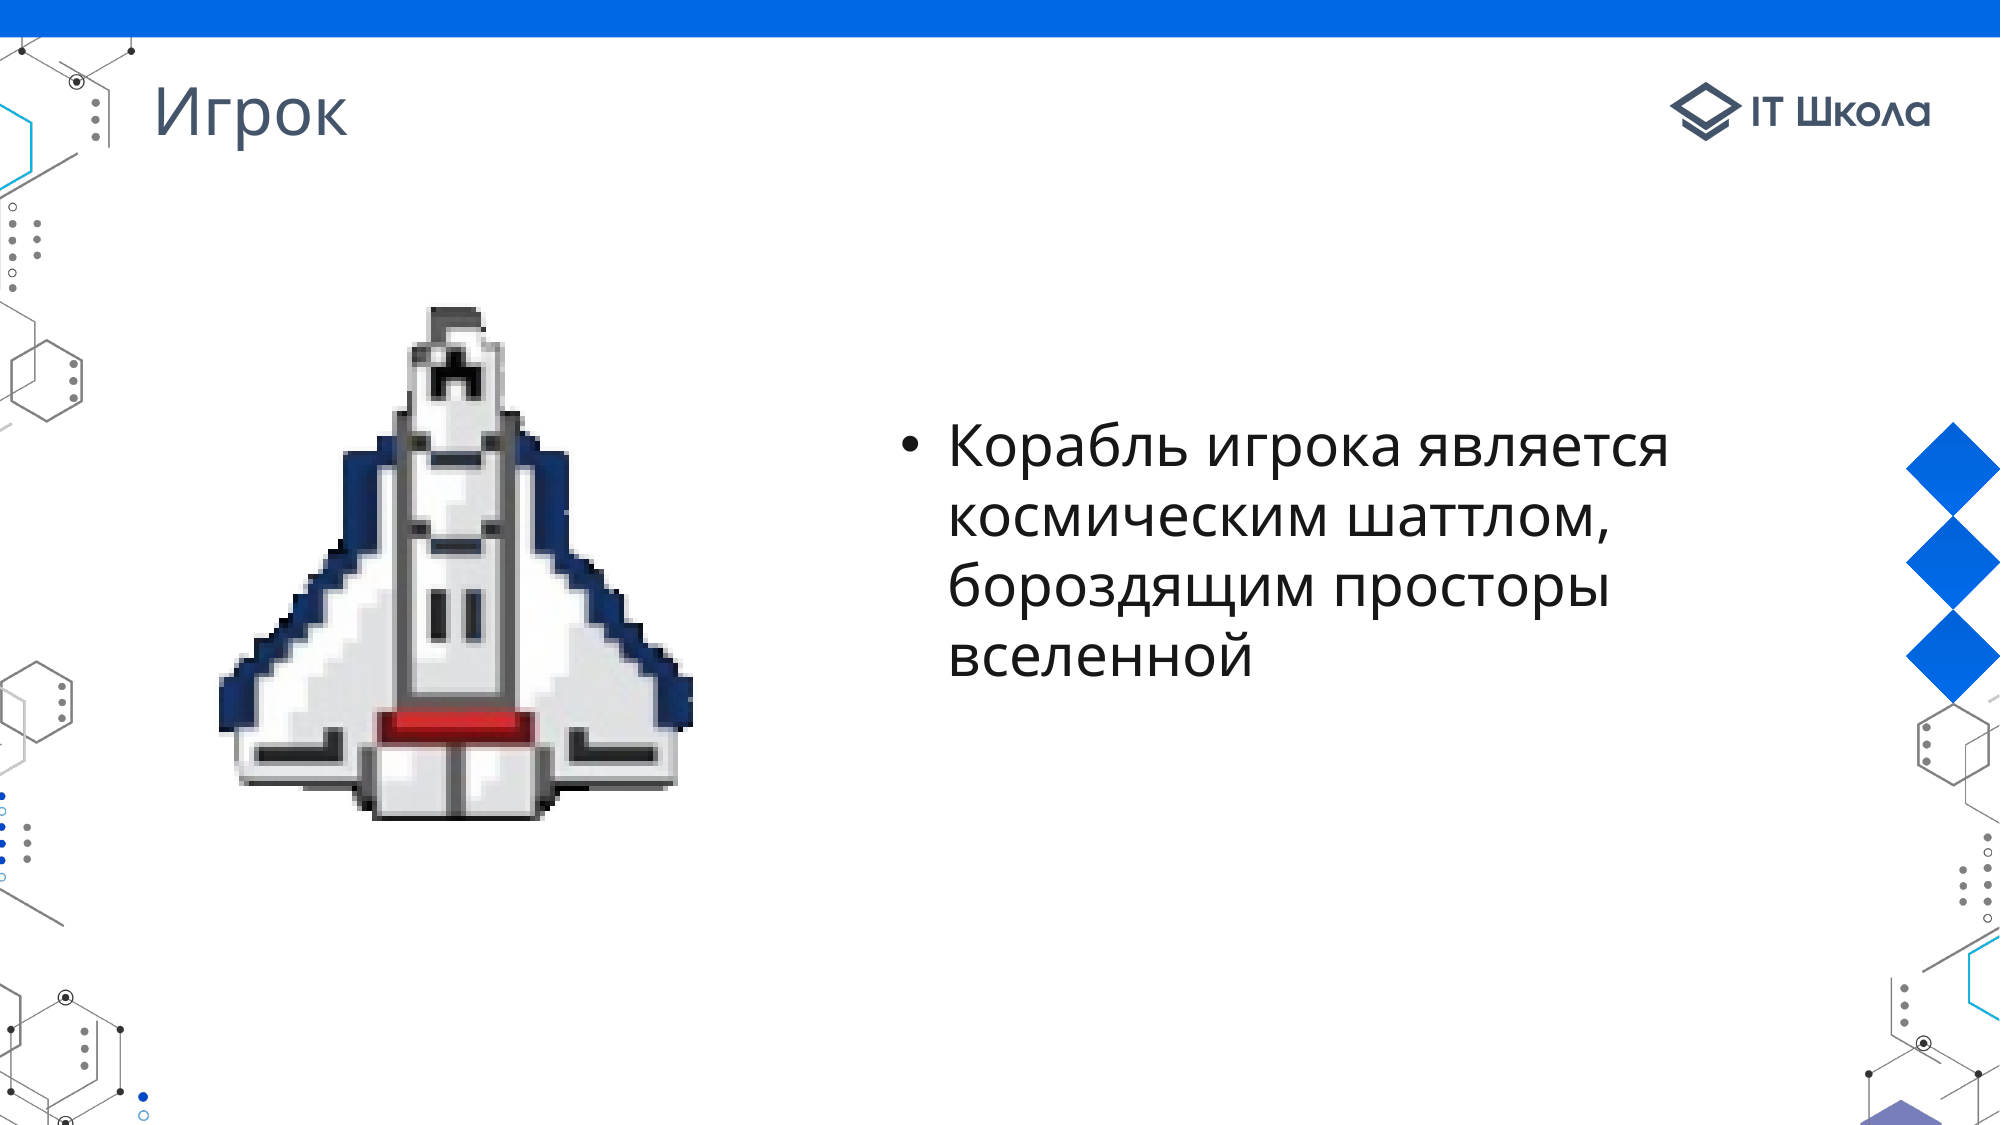

# Игрок
Корабль игрока является космическим шаттлом, бороздящим просторы вселенной